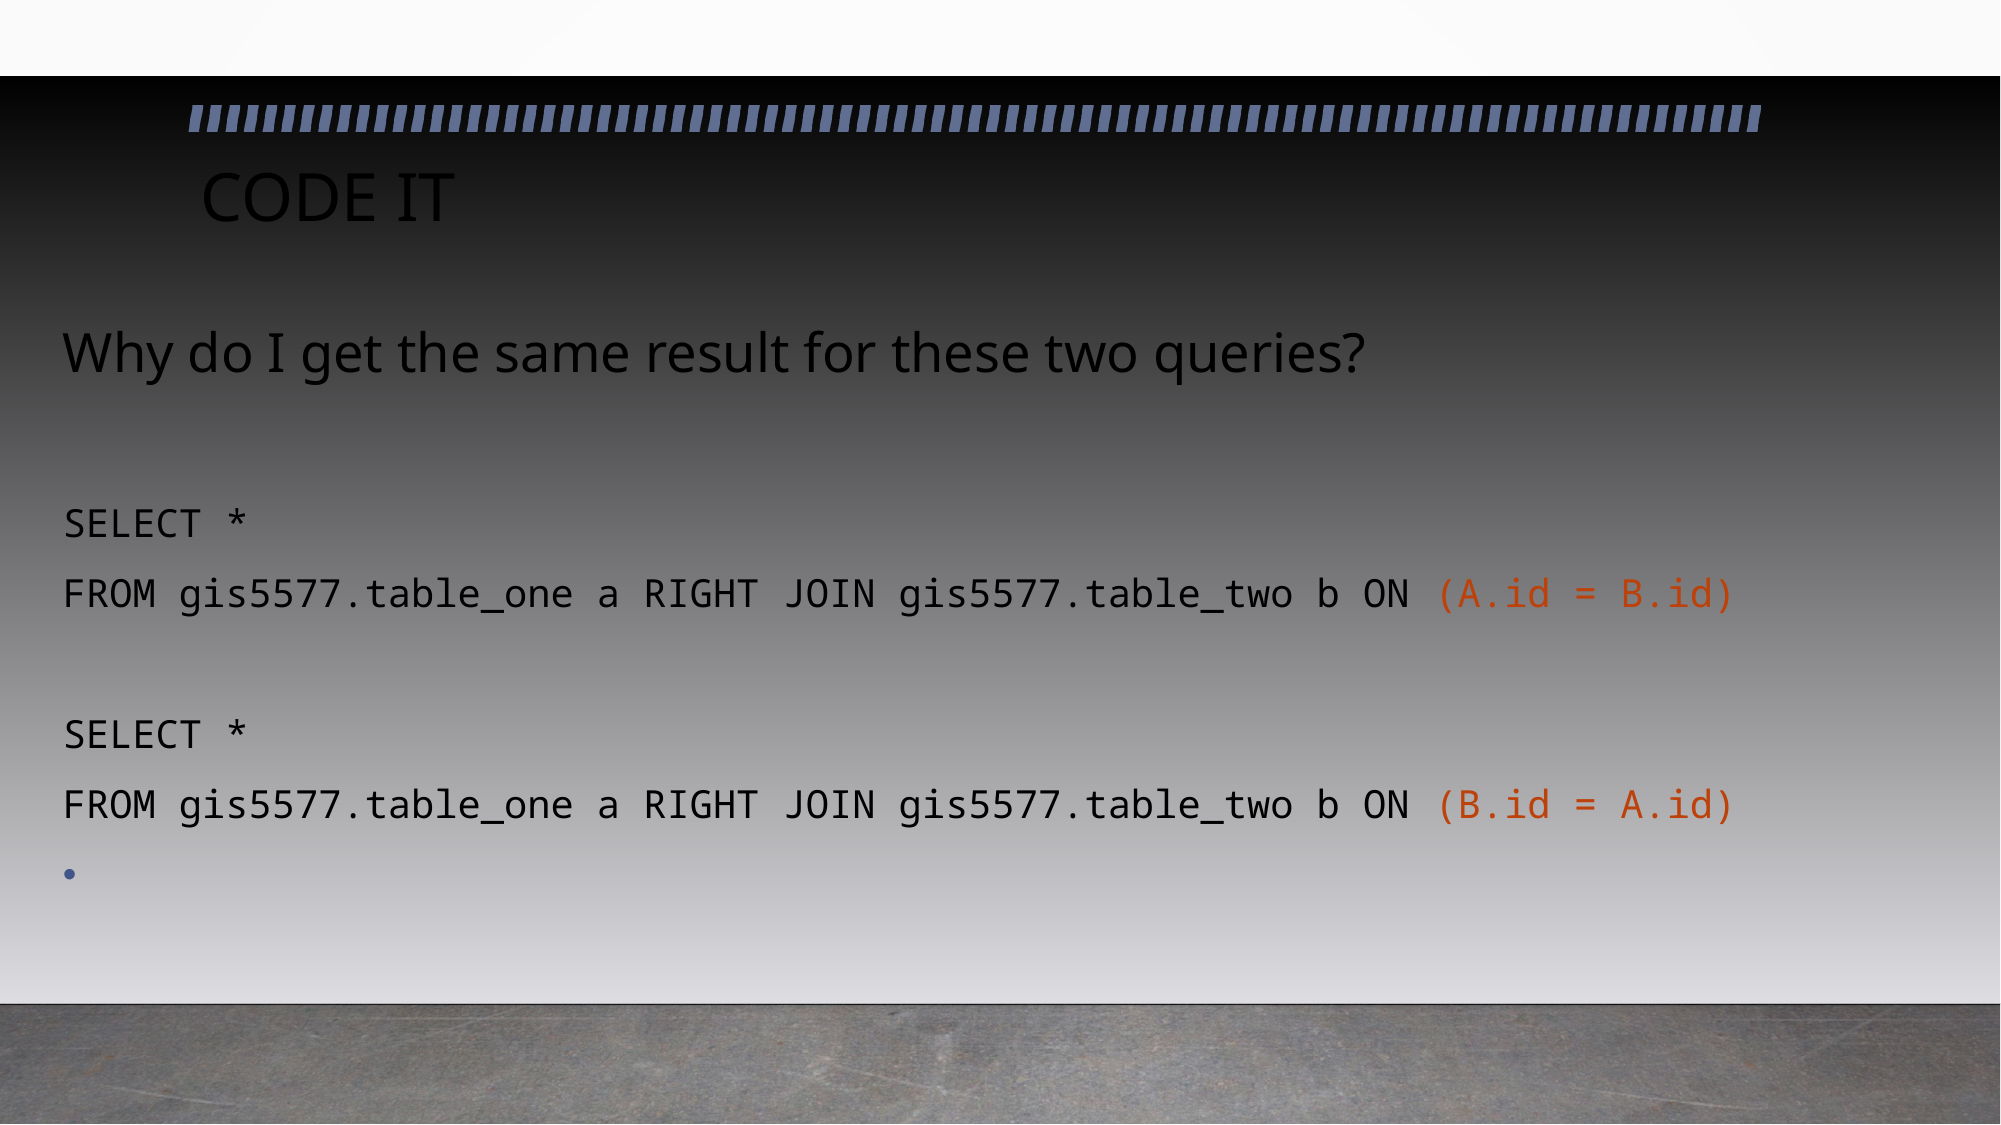

# CODE IT
Why do I get the same result for these two queries?
SELECT *
FROM gis5577.table_one a RIGHT JOIN gis5577.table_two b ON (A.id = B.id)
SELECT *
FROM gis5577.table_one a RIGHT JOIN gis5577.table_two b ON (B.id = A.id)